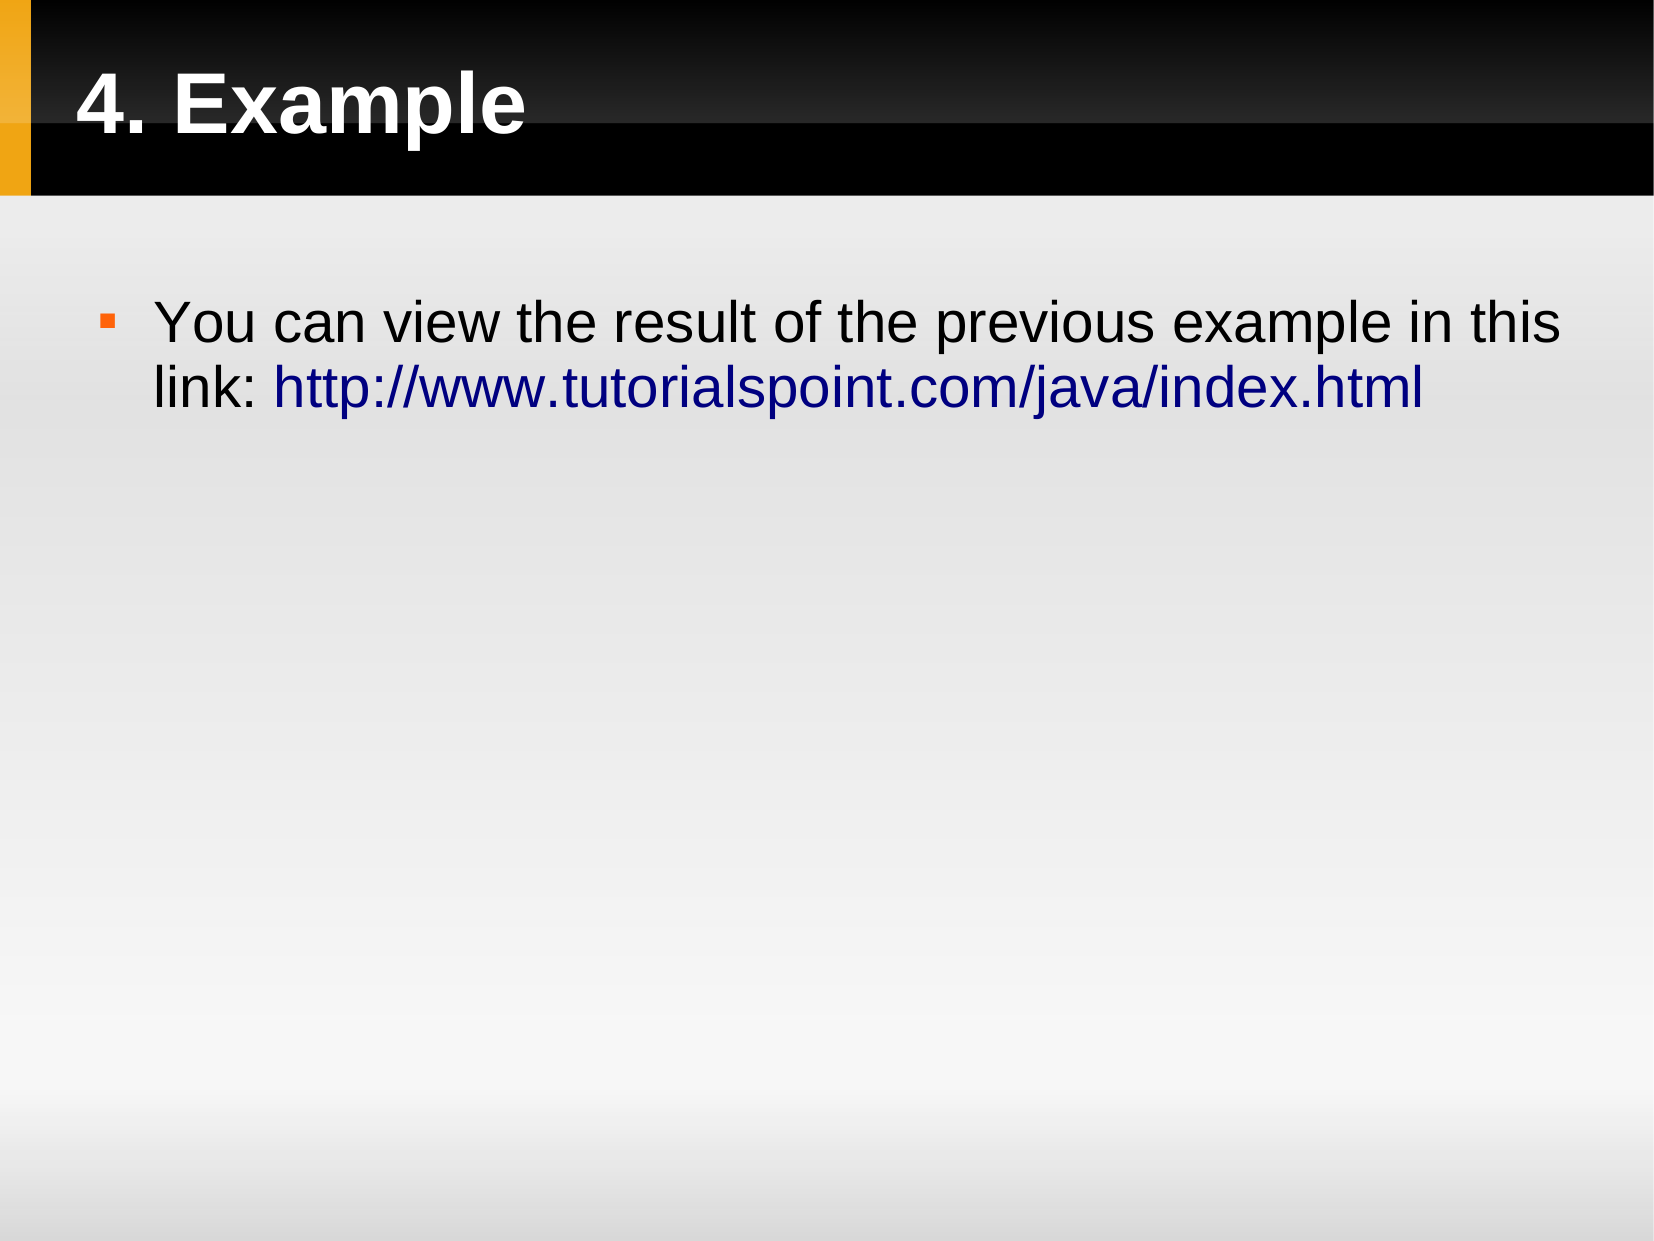

# 4. Example
You can view the result of the previous example in this link: http://www.tutorialspoint.com/java/index.html